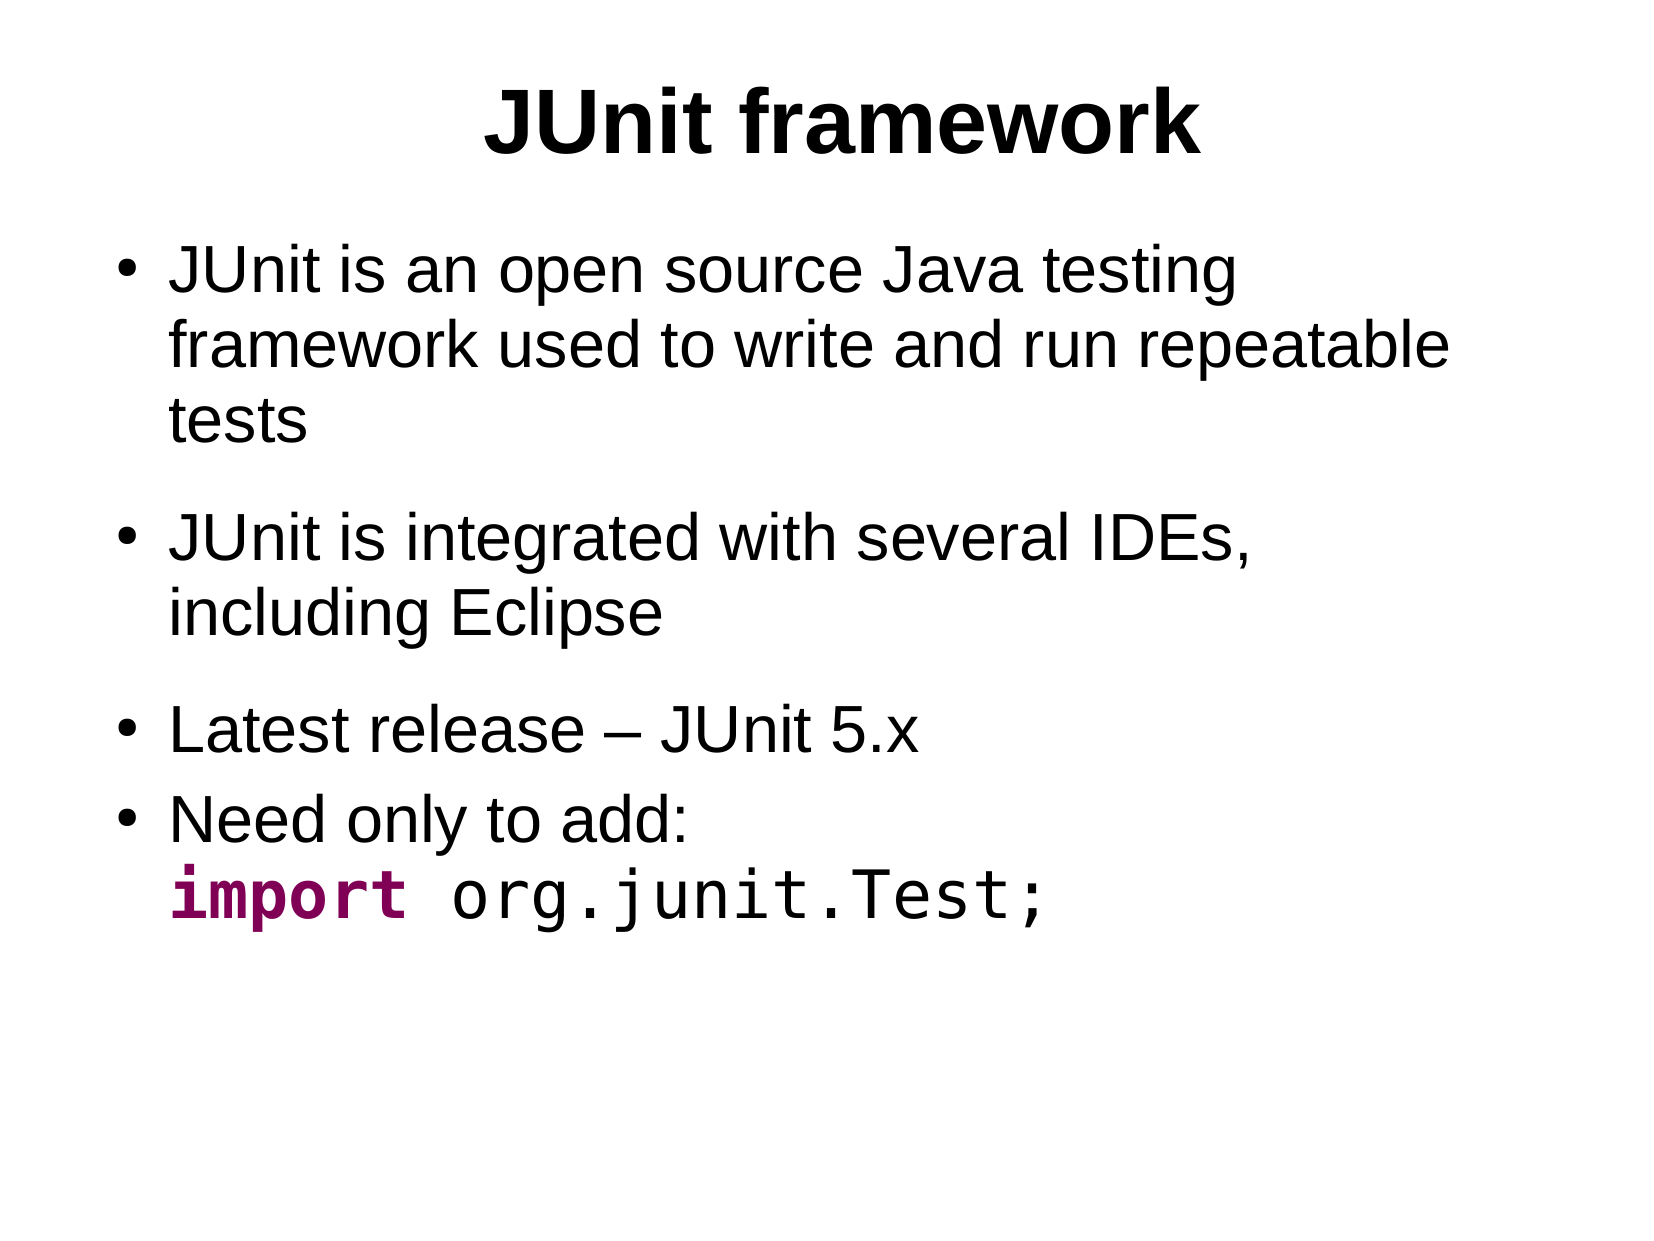

# JUnit framework
JUnit is an open source Java testing framework used to write and run repeatable tests
JUnit is integrated with several IDEs, including Eclipse
Latest release – JUnit 5.x
Need only to add:
import org.junit.Test;